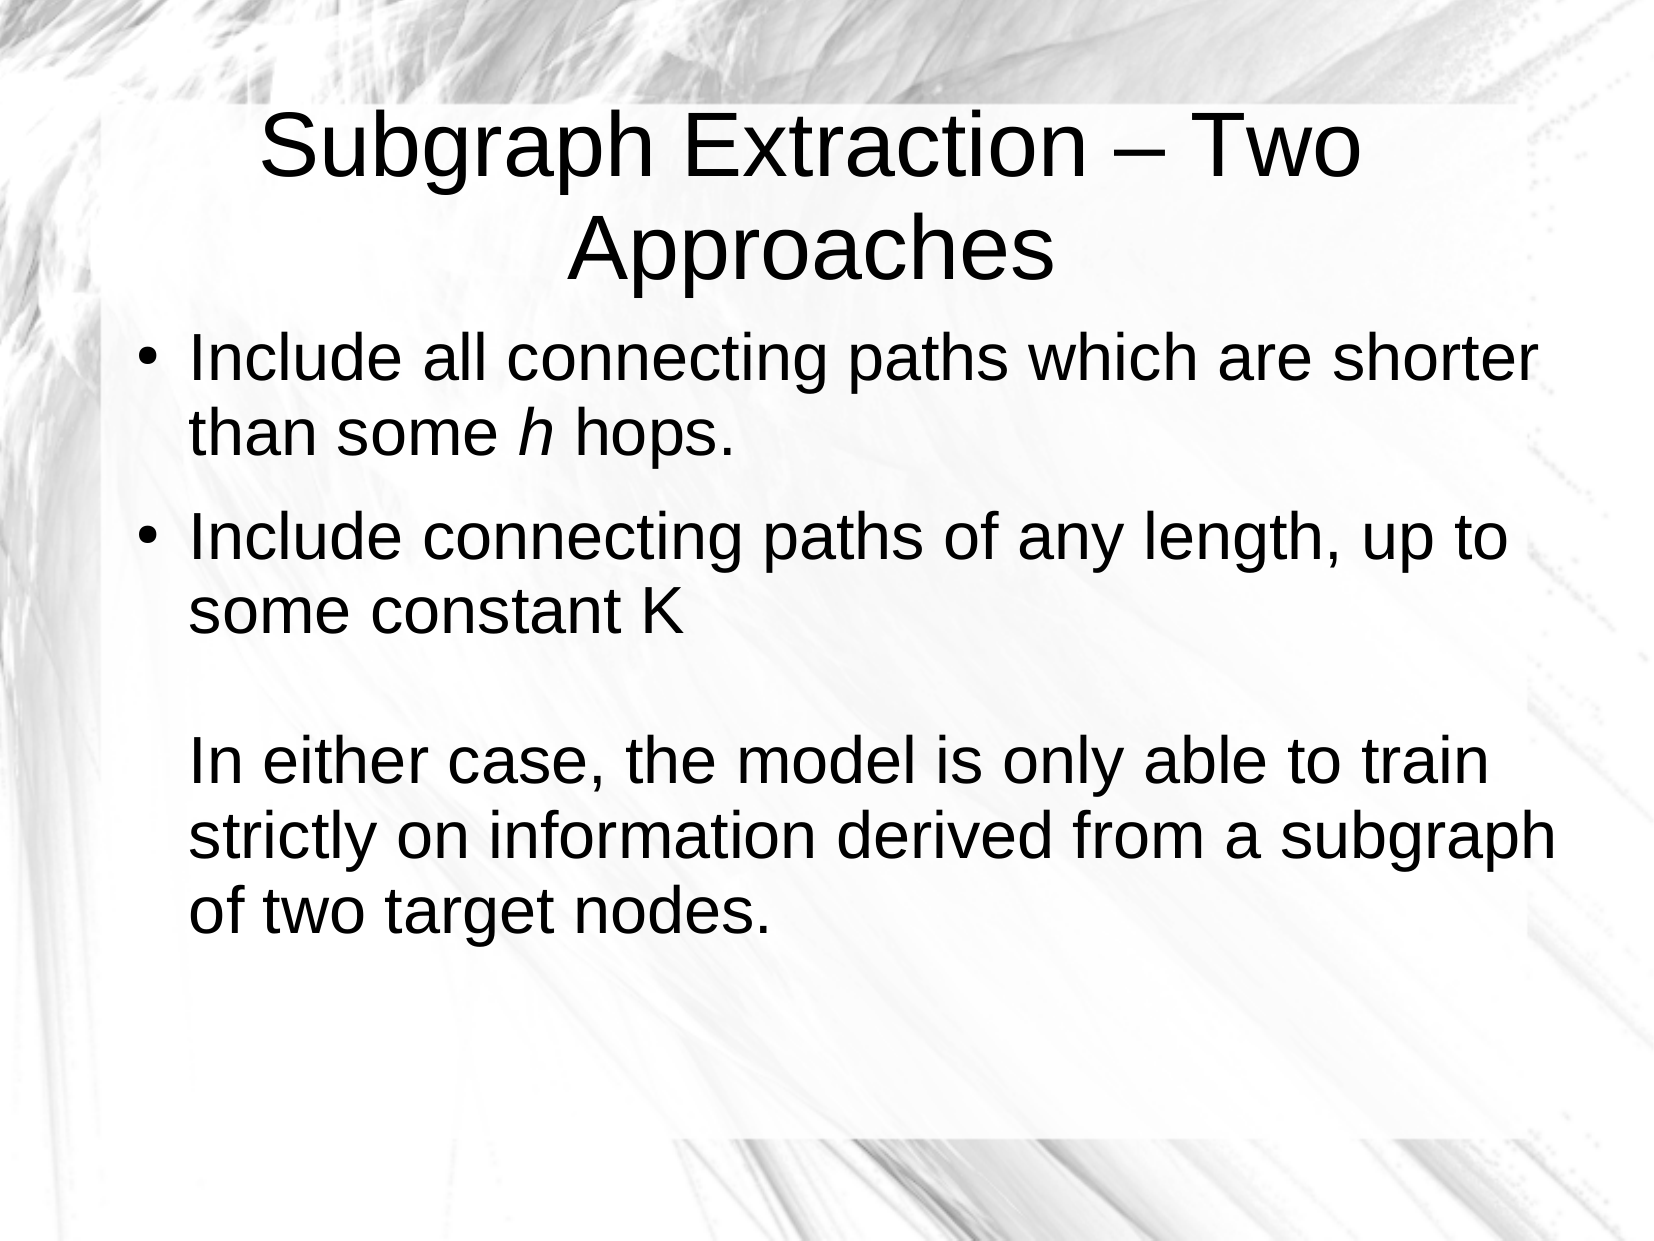

# Subgraph Extraction – Two Approaches
Include all connecting paths which are shorter than some h hops.
Include connecting paths of any length, up to some constant K
In either case, the model is only able to train strictly on information derived from a subgraph of two target nodes.